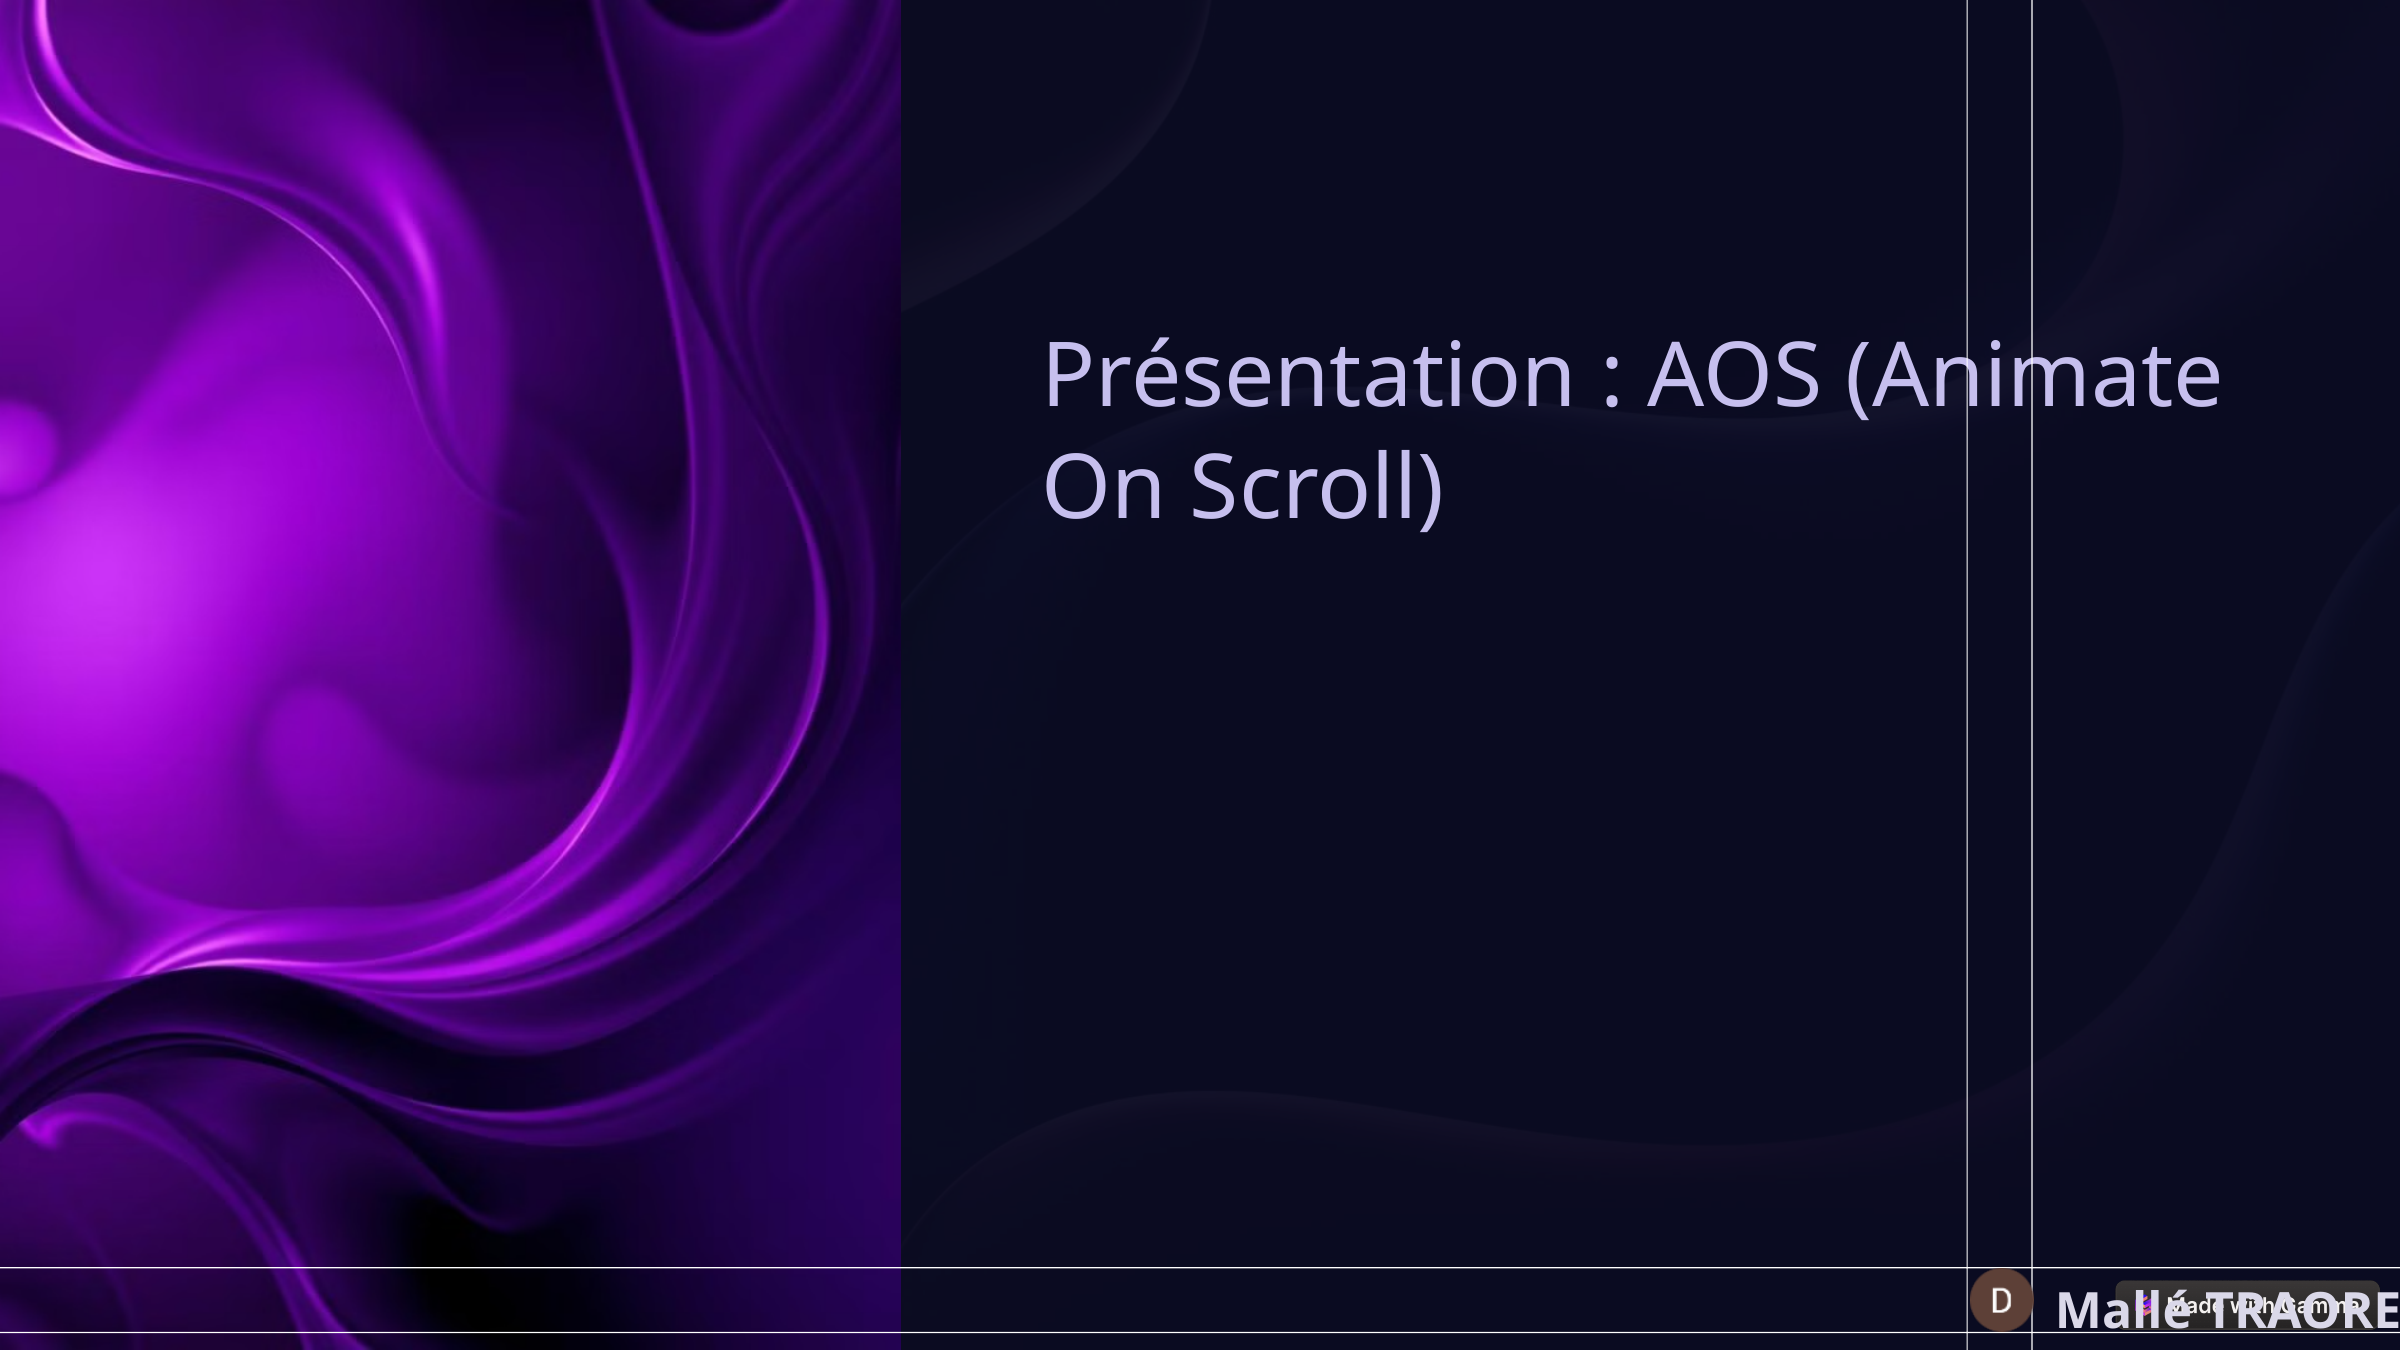

Présentation : AOS (Animate On Scroll)
Mallé TRAORE